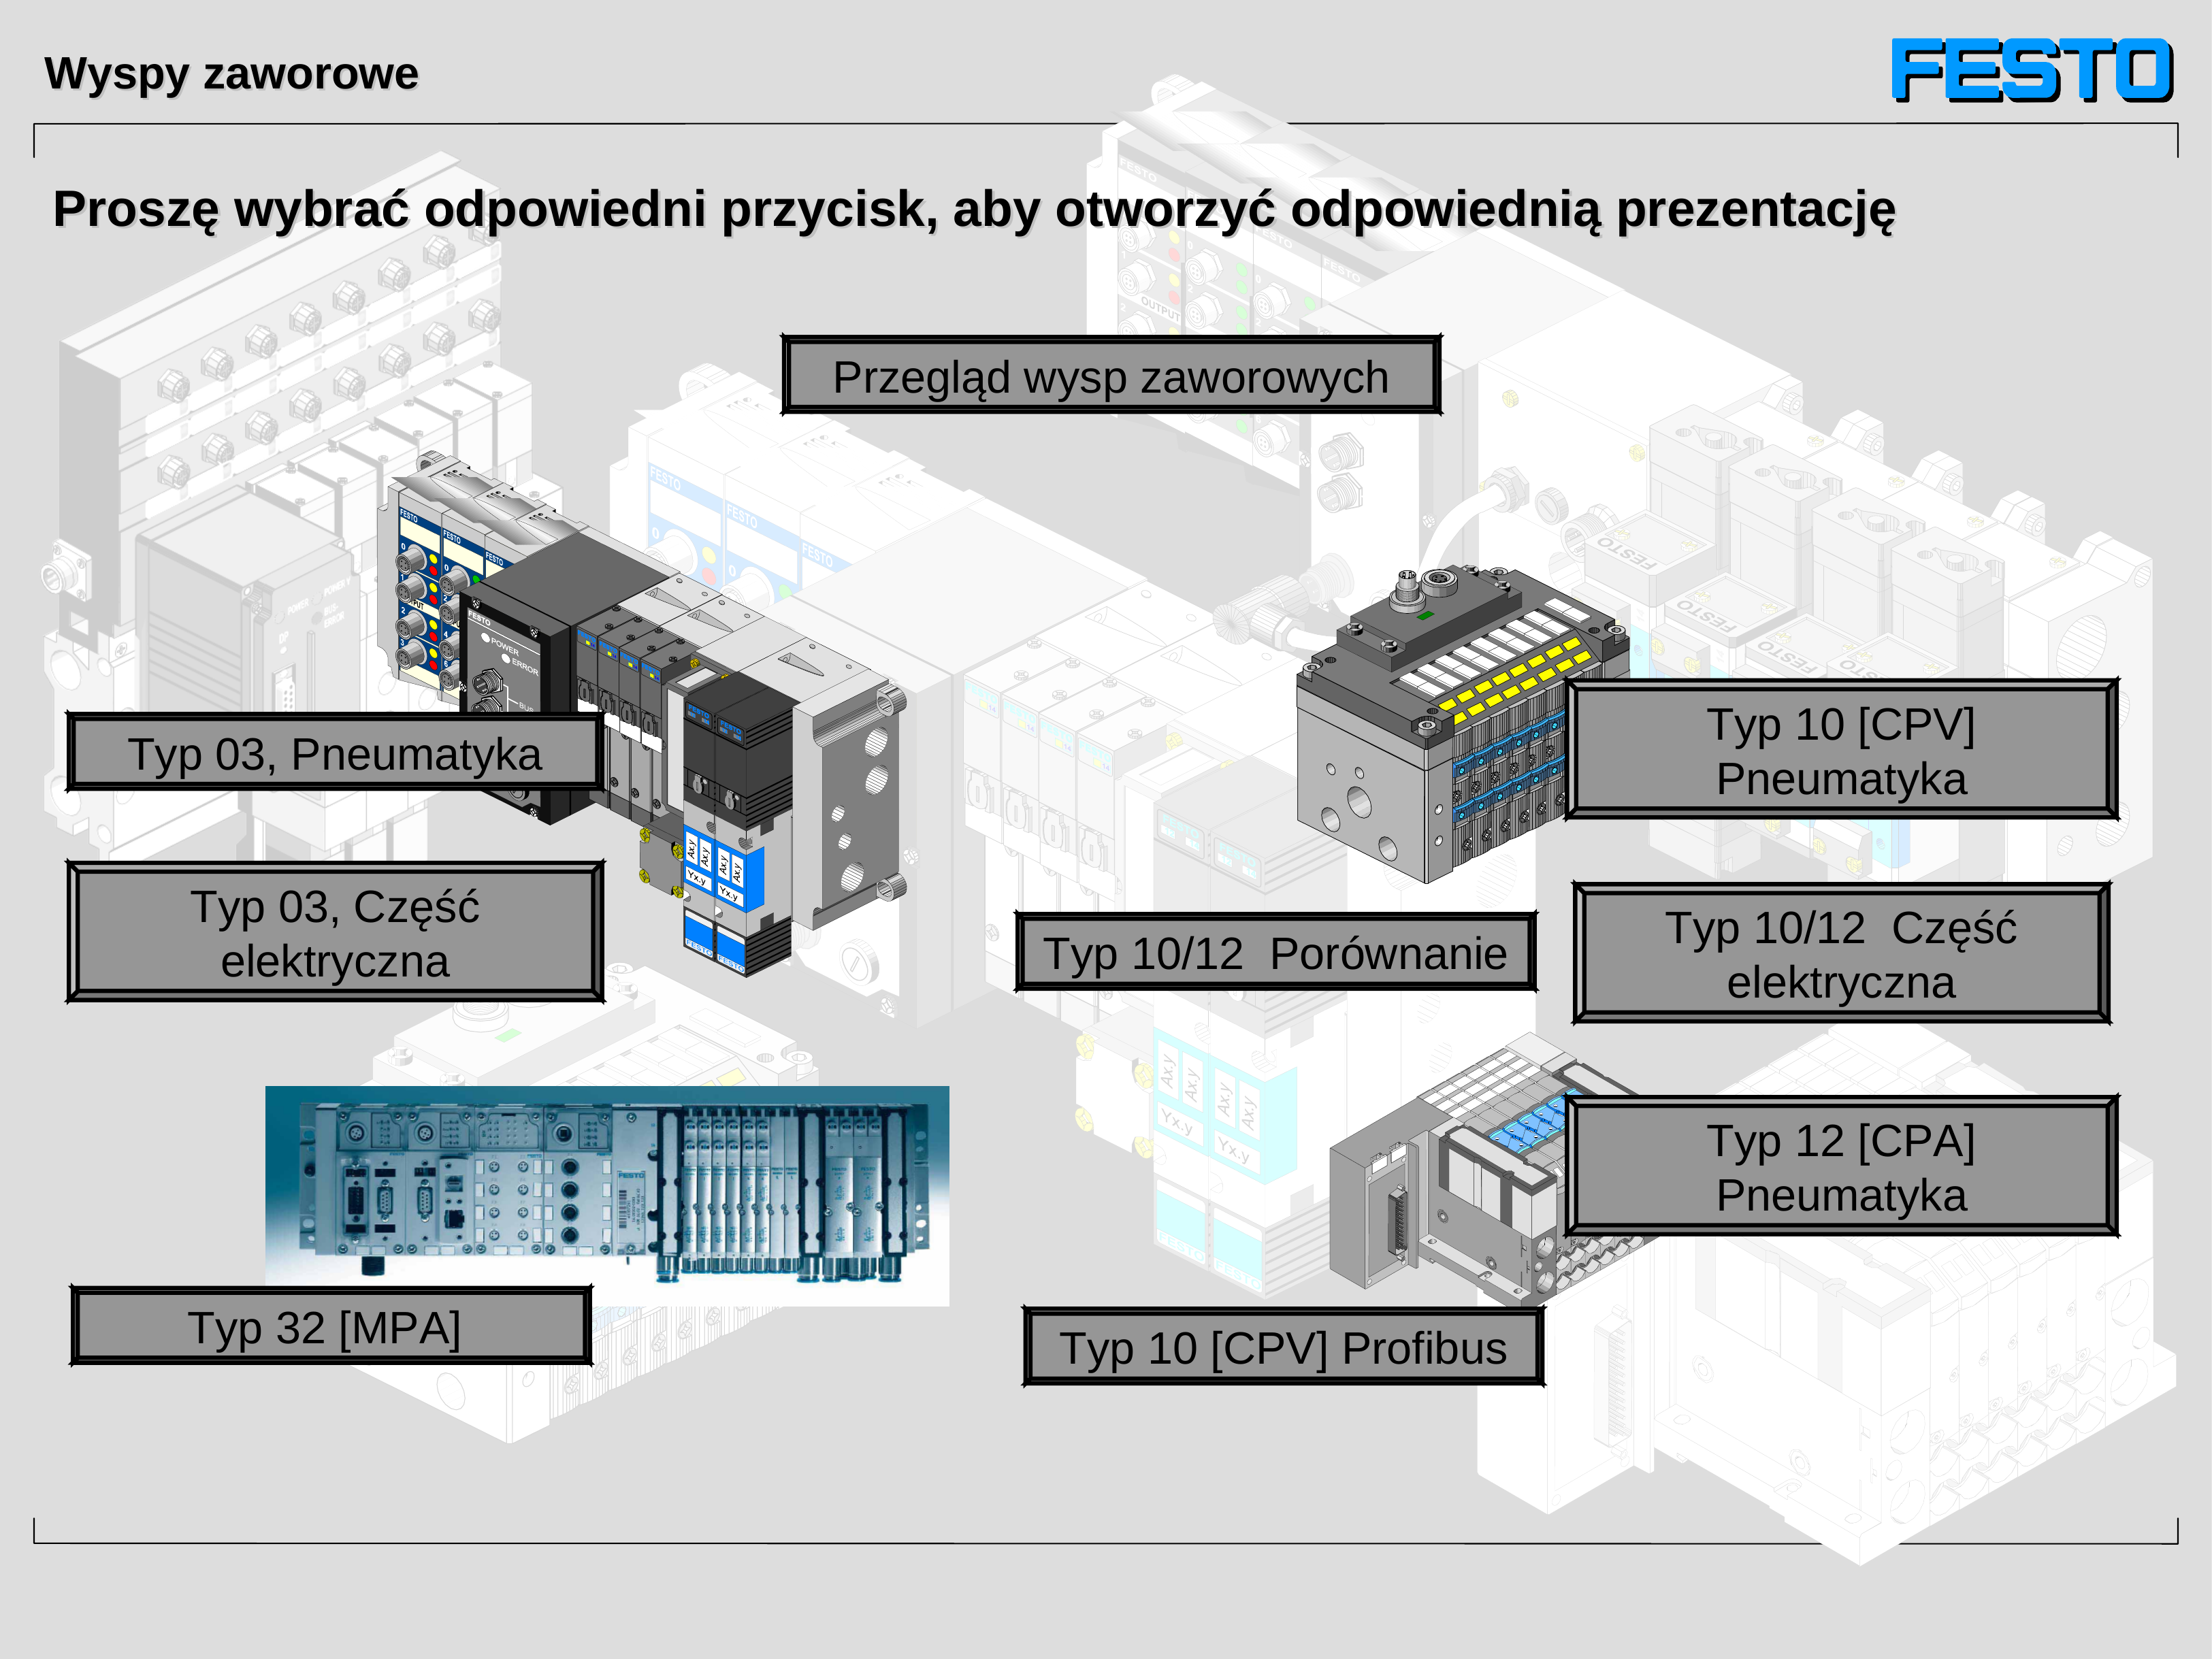

Proszę wybrać odpowiedni przycisk, aby otworzyć odpowiednią prezentację
Przegląd wysp zaworowych
Typ 10 [CPV] Pneumatyka
Typ 03, Pneumatyka
Typ 03, Część elektryczna
Typ 10/12 Część elektryczna
Typ 10/12 Porównanie
Typ 12 [CPA] Pneumatyka
Typ 32 [MPA]
Typ 10 [CPV] Profibus